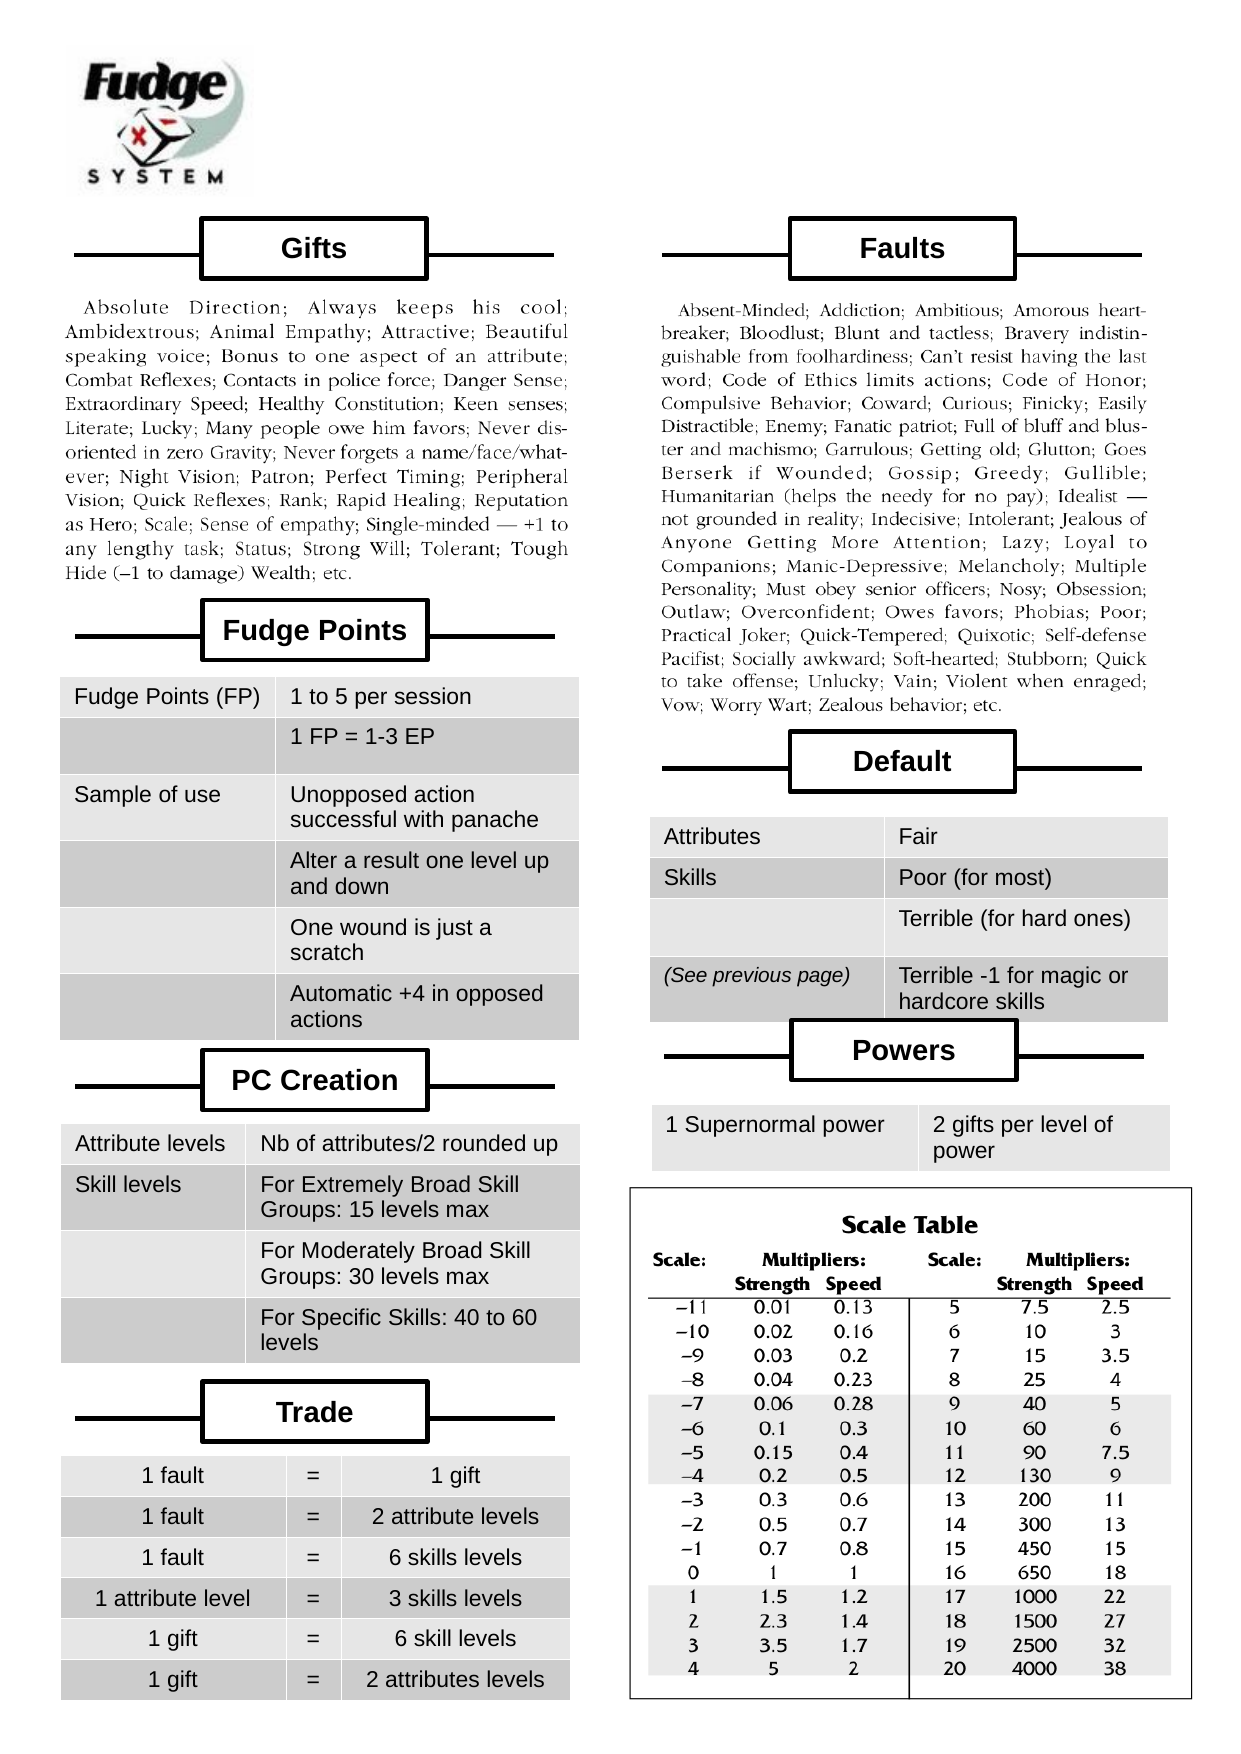

Gifts
Faults
Fudge Points
| Fudge Points (FP) | 1 to 5 per session |
| --- | --- |
| | 1 FP = 1-3 EP |
| Sample of use | Unopposed action successful with panache |
| | Alter a result one level up and down |
| | One wound is just a scratch |
| | Automatic +4 in opposed actions |
Default
| Attributes | Fair |
| --- | --- |
| Skills | Poor (for most) |
| | Terrible (for hard ones) |
| (See previous page) | Terrible -1 for magic or hardcore skills |
Powers
PC Creation
| 1 Supernormal power | 2 gifts per level of power |
| --- | --- |
| Attribute levels | Nb of attributes/2 rounded up |
| --- | --- |
| Skill levels | For Extremely Broad Skill Groups: 15 levels max |
| | For Moderately Broad Skill Groups: 30 levels max |
| | For Specific Skills: 40 to 60 levels |
Trade
| 1 fault | = | 1 gift |
| --- | --- | --- |
| 1 fault | = | 2 attribute levels |
| 1 fault | = | 6 skills levels |
| 1 attribute level | = | 3 skills levels |
| 1 gift | = | 6 skill levels |
| 1 gift | = | 2 attributes levels |